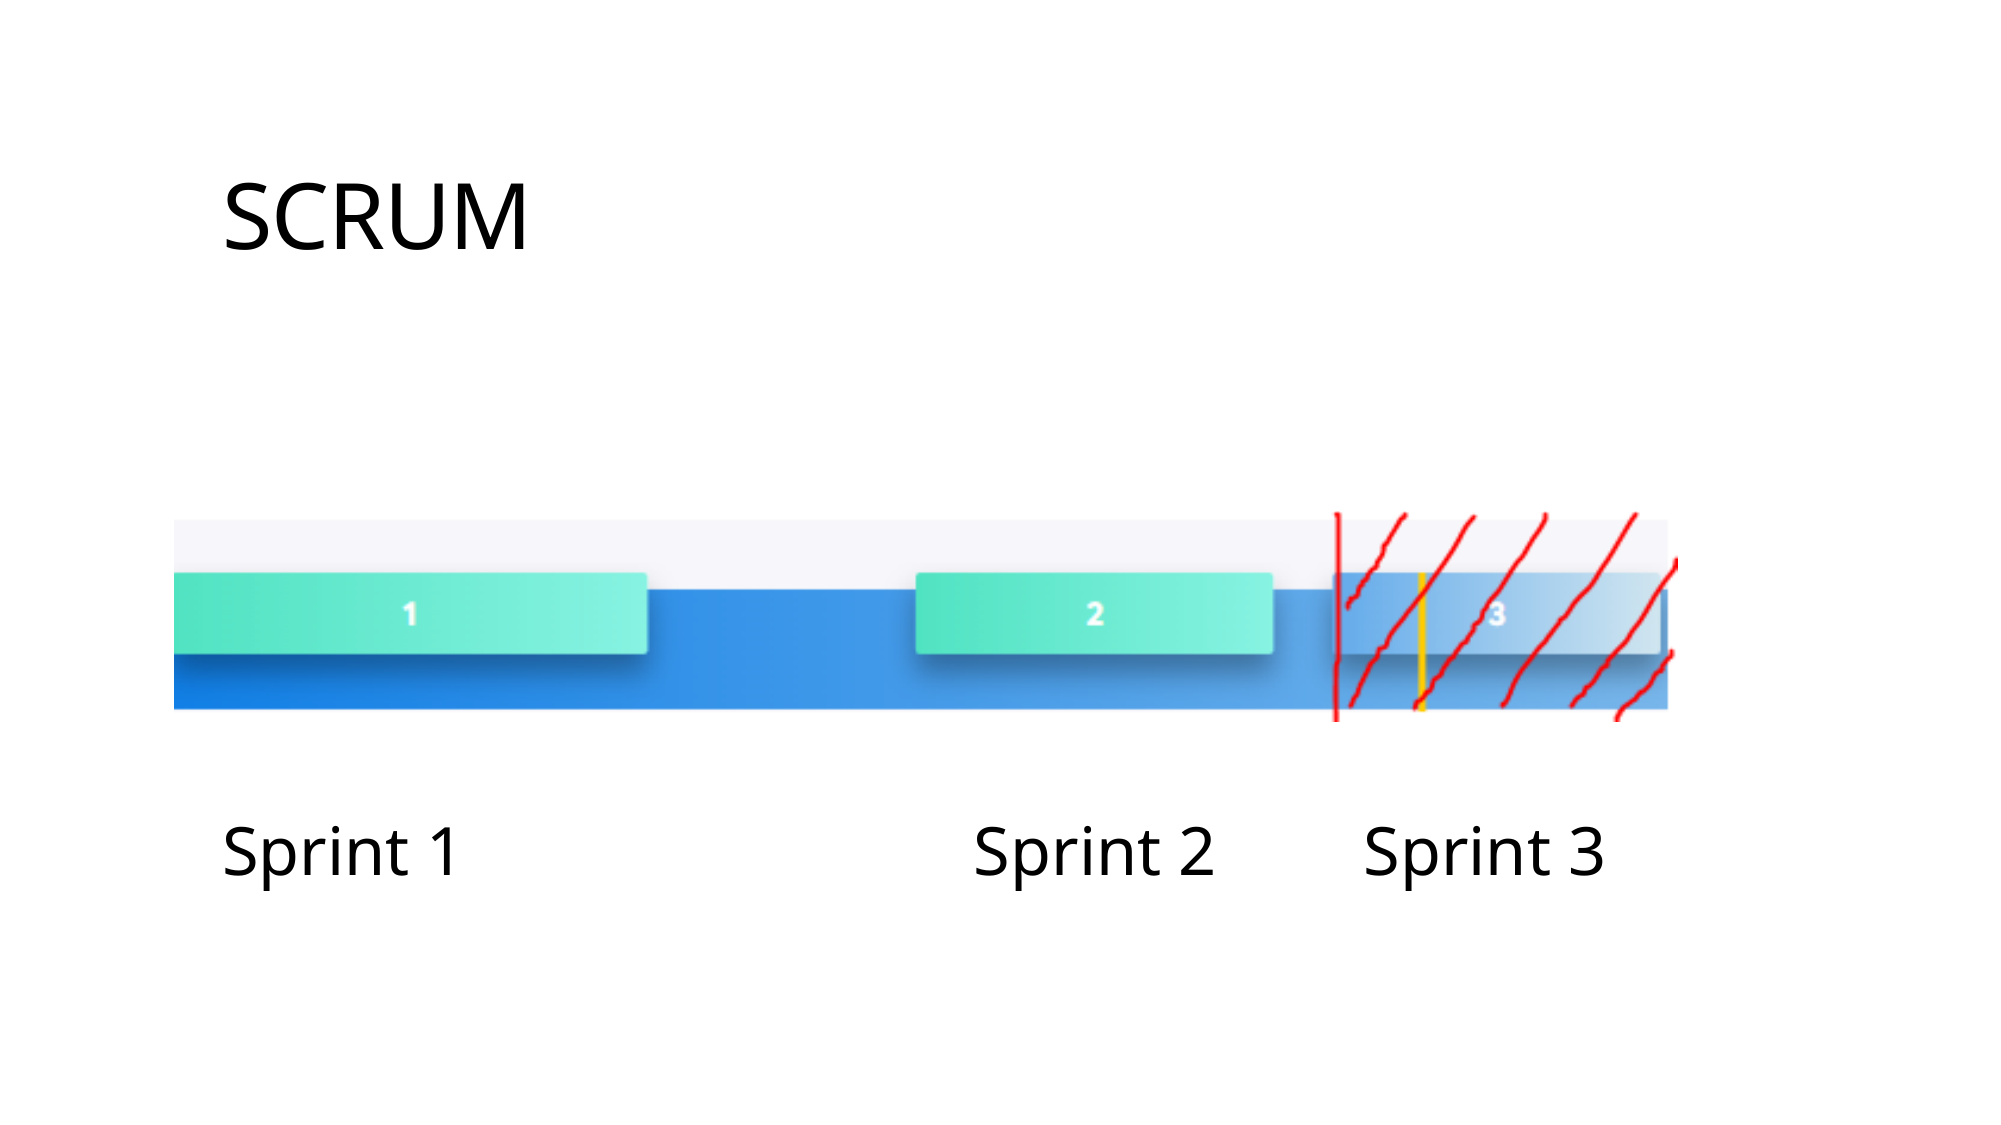

# SCRUM
Sprint 1
Sprint 2
Sprint 3